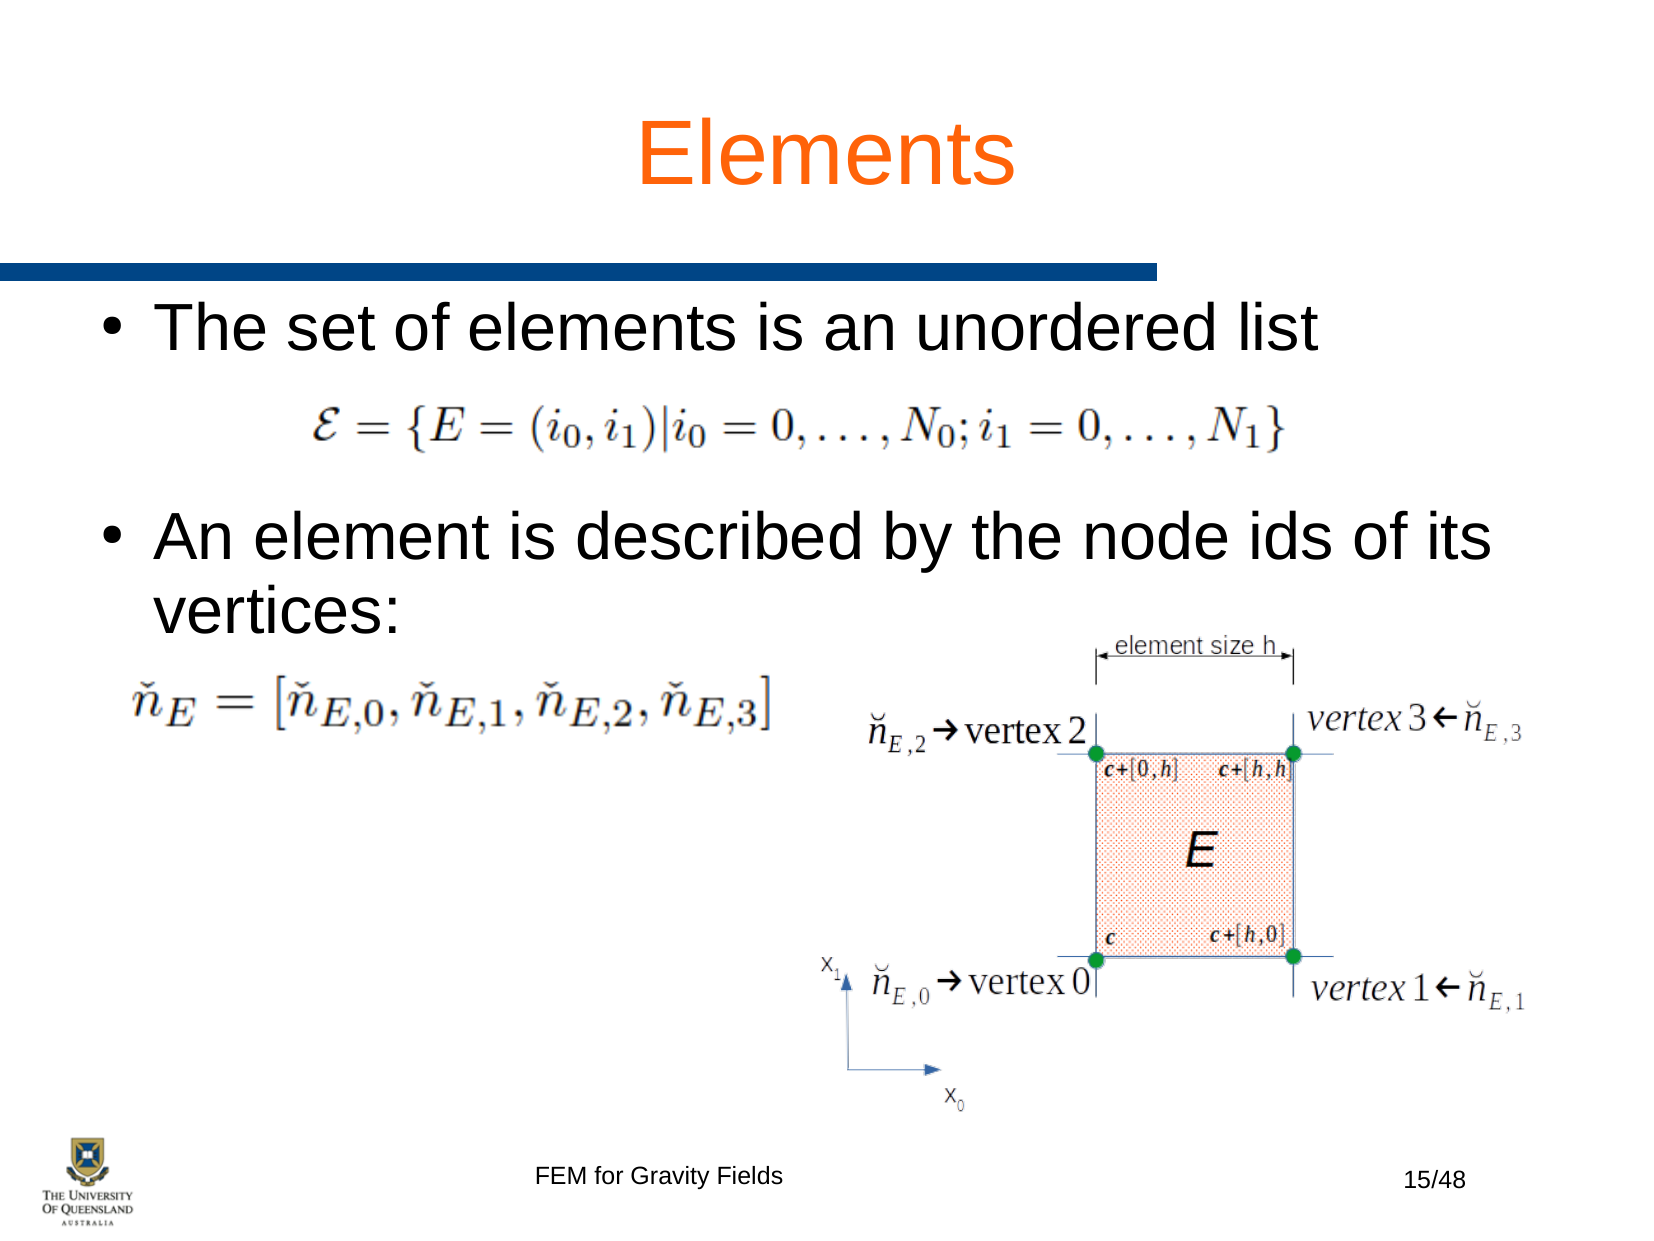

# Elements
The set of elements is an unordered list
An element is described by the node ids of its vertices: